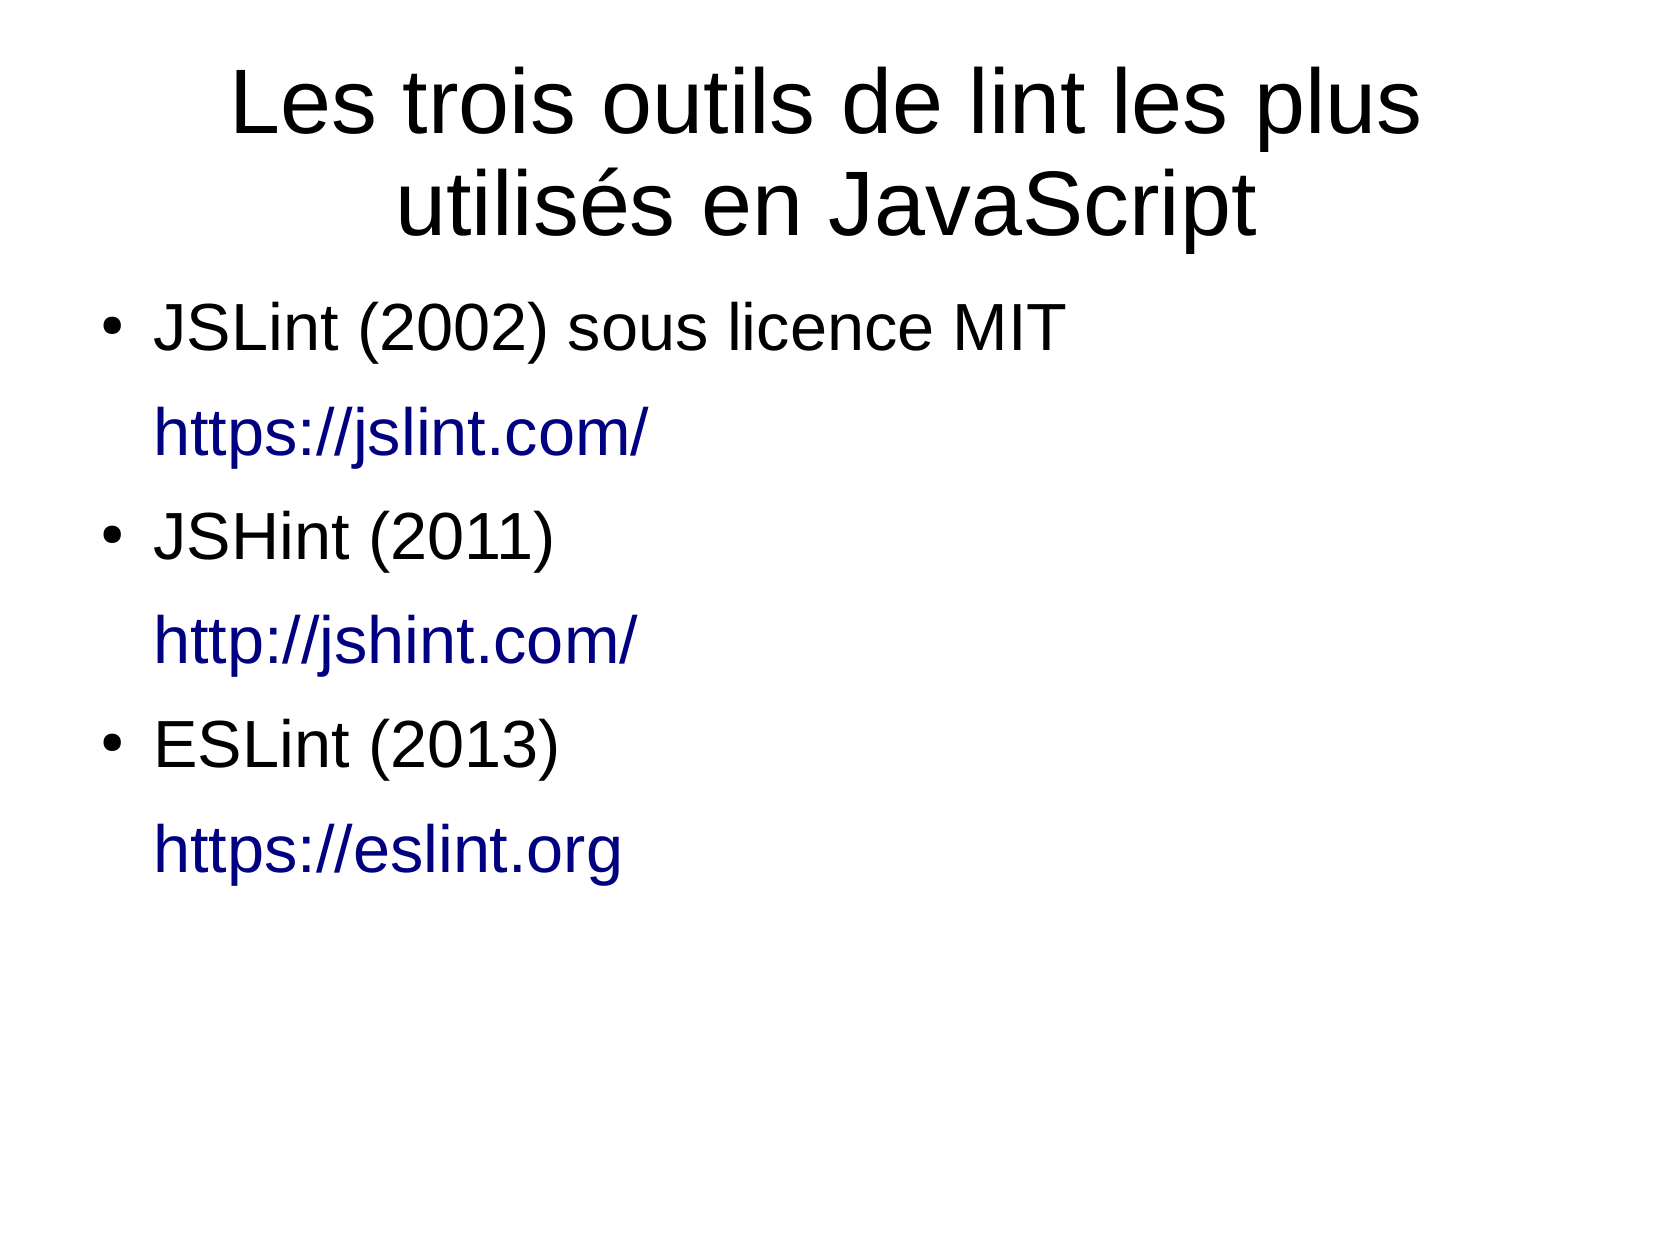

# Les trois outils de lint les plus utilisés en JavaScript
JSLint (2002) sous licence MIT
https://jslint.com/
JSHint (2011)
http://jshint.com/
ESLint (2013)
https://eslint.org